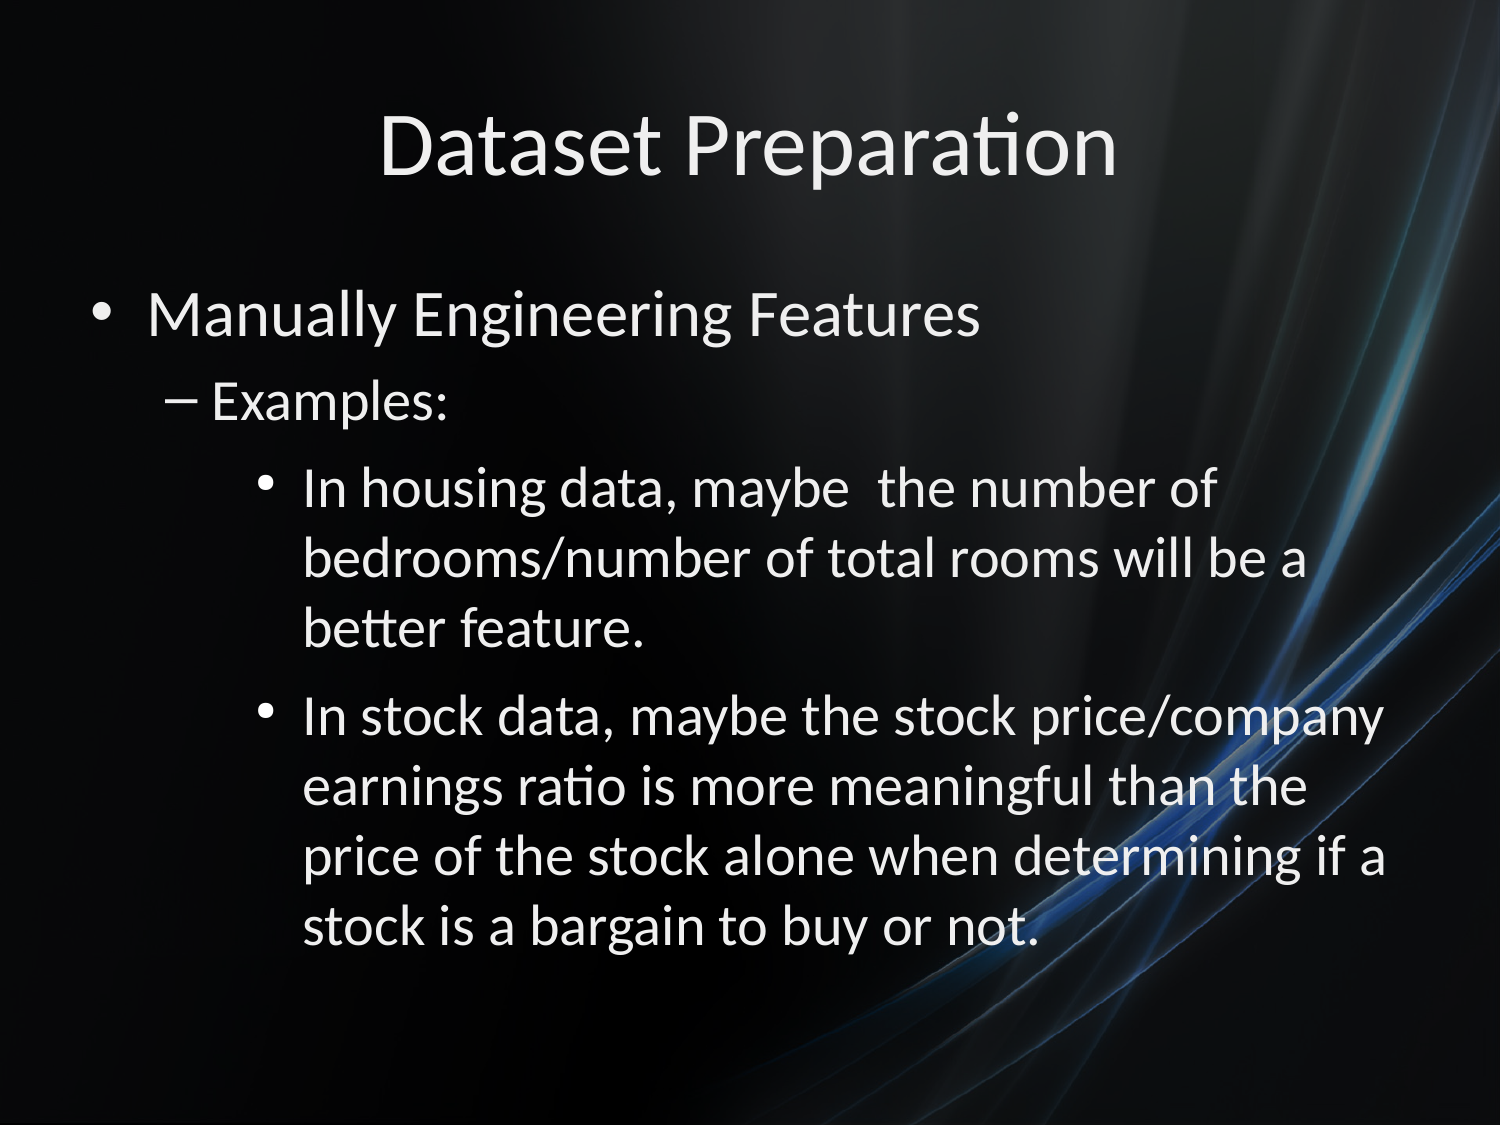

# Dataset Preparation
Manually Engineering Features
Examples:
In housing data, maybe the number of bedrooms/number of total rooms will be a better feature.
In stock data, maybe the stock price/company earnings ratio is more meaningful than the price of the stock alone when determining if a stock is a bargain to buy or not.